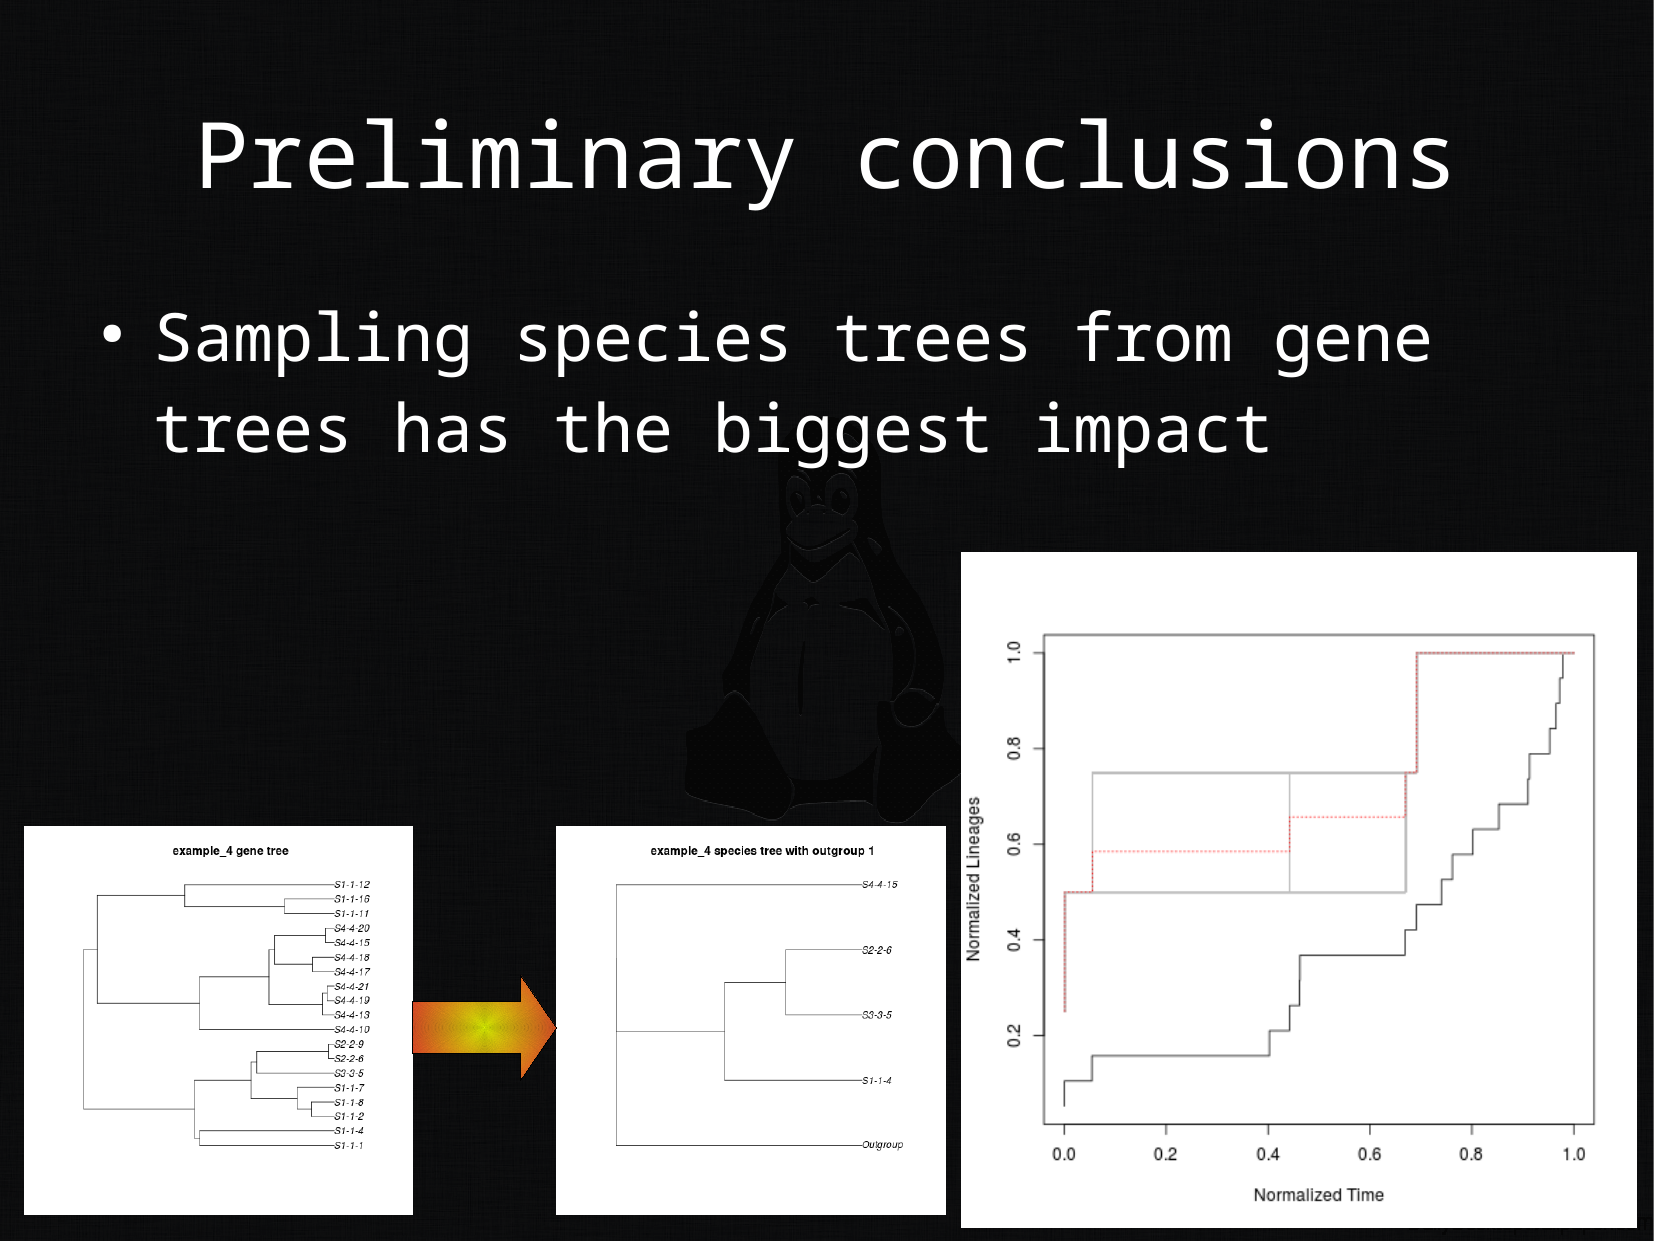

# Preliminary conclusions
Sampling species trees from gene trees has the biggest impact